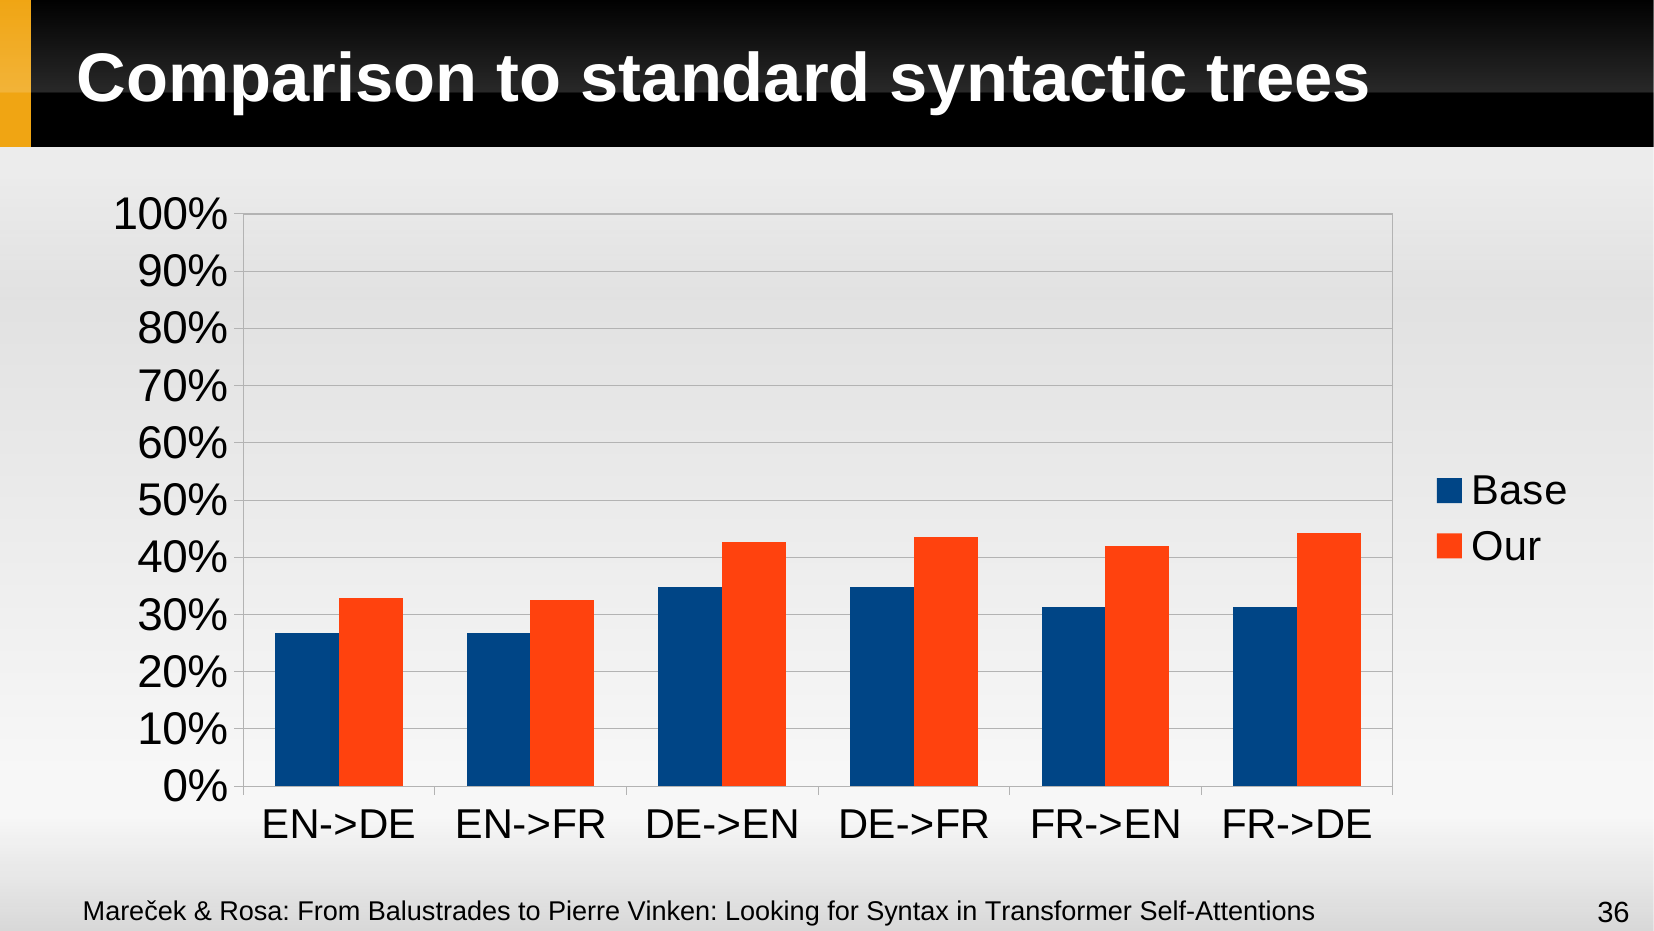

# Comparison to standard syntactic trees
### Chart
| Category | Base | Our |
|---|---|---|
| EN->DE | 0.268 | 0.328 |
| EN->FR | 0.268 | 0.326 |
| DE->EN | 0.348 | 0.426 |
| DE->FR | 0.348 | 0.436 |
| FR->EN | 0.313 | 0.419 |
| FR->DE | 0.313 | 0.442 |Mareček & Rosa: From Balustrades to Pierre Vinken: Looking for Syntax in Transformer Self-Attentions
36